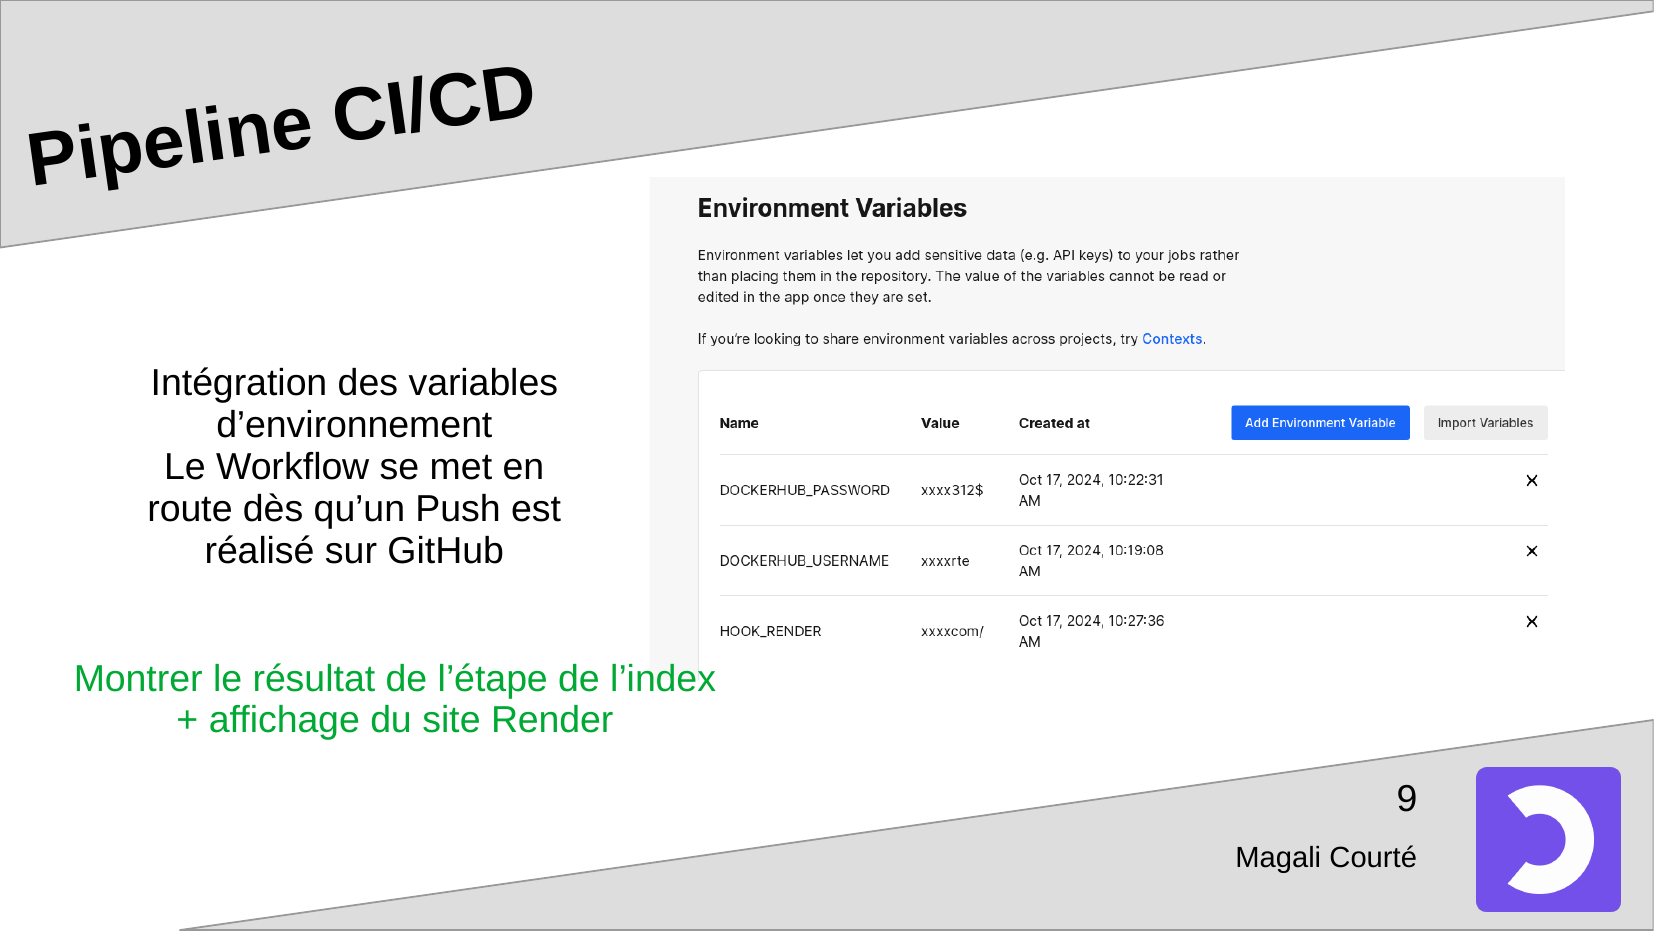

# Pipeline CI/CD
Intégration des variables d’environnement
Le Workflow se met en route dès qu’un Push est réalisé sur GitHub
Montrer le résultat de l’étape de l’index
+ affichage du site Render
9